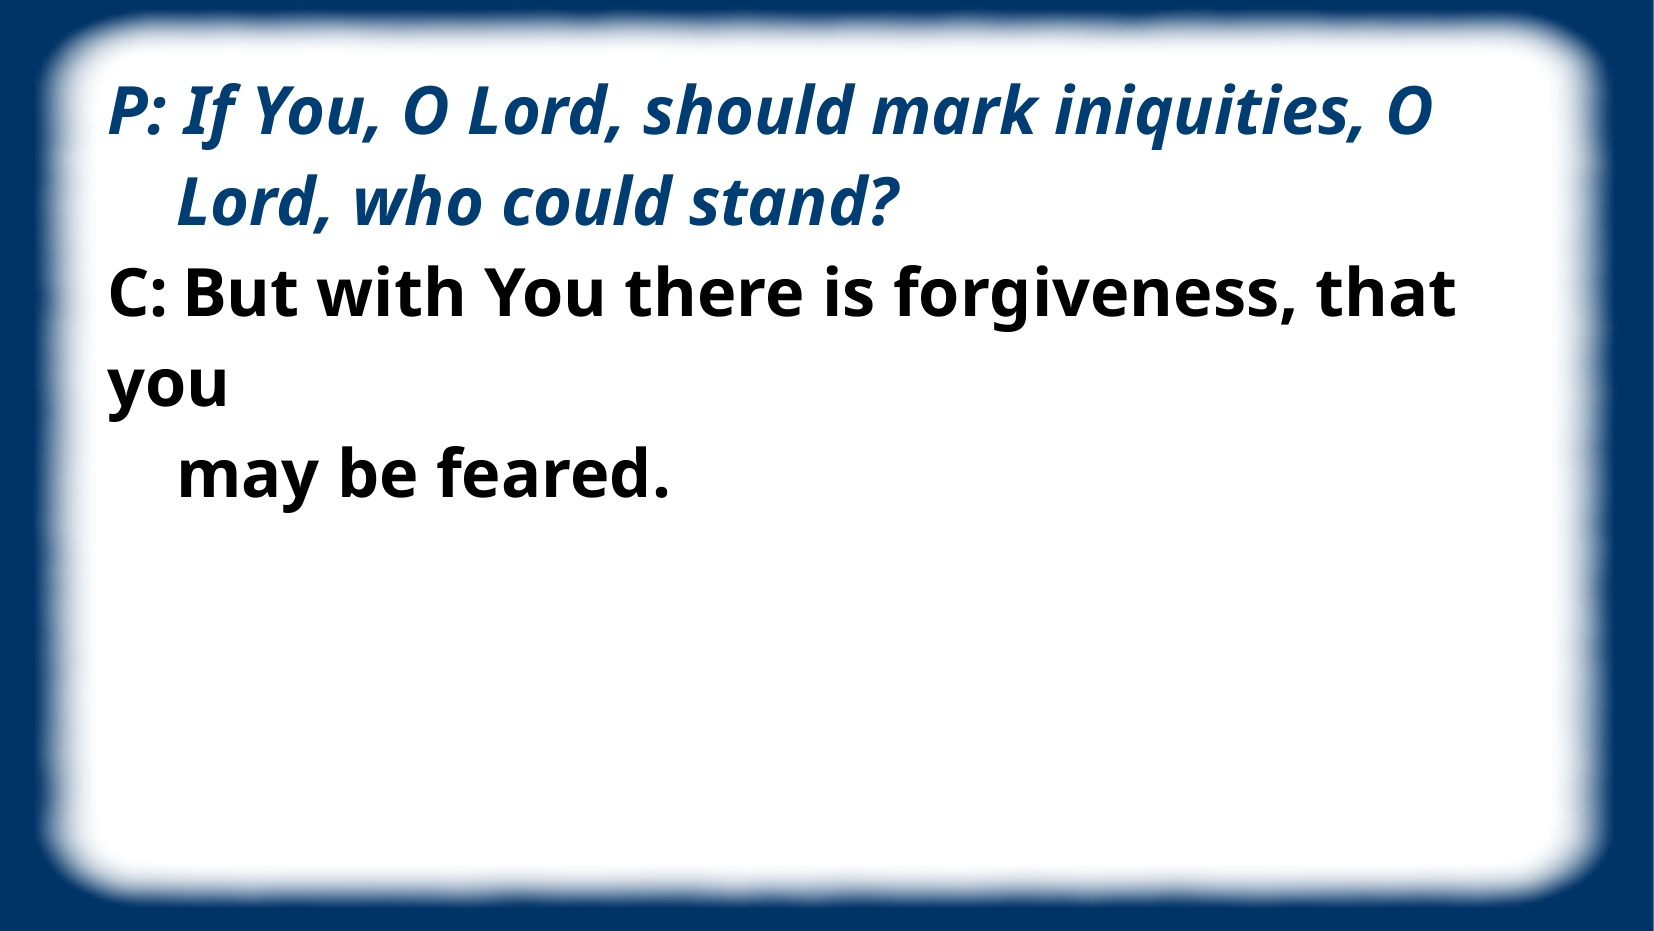

P: 	If You, O Lord, should mark iniquities, O
 Lord, who could stand?
C:	But with You there is forgiveness, that you
 may be feared.